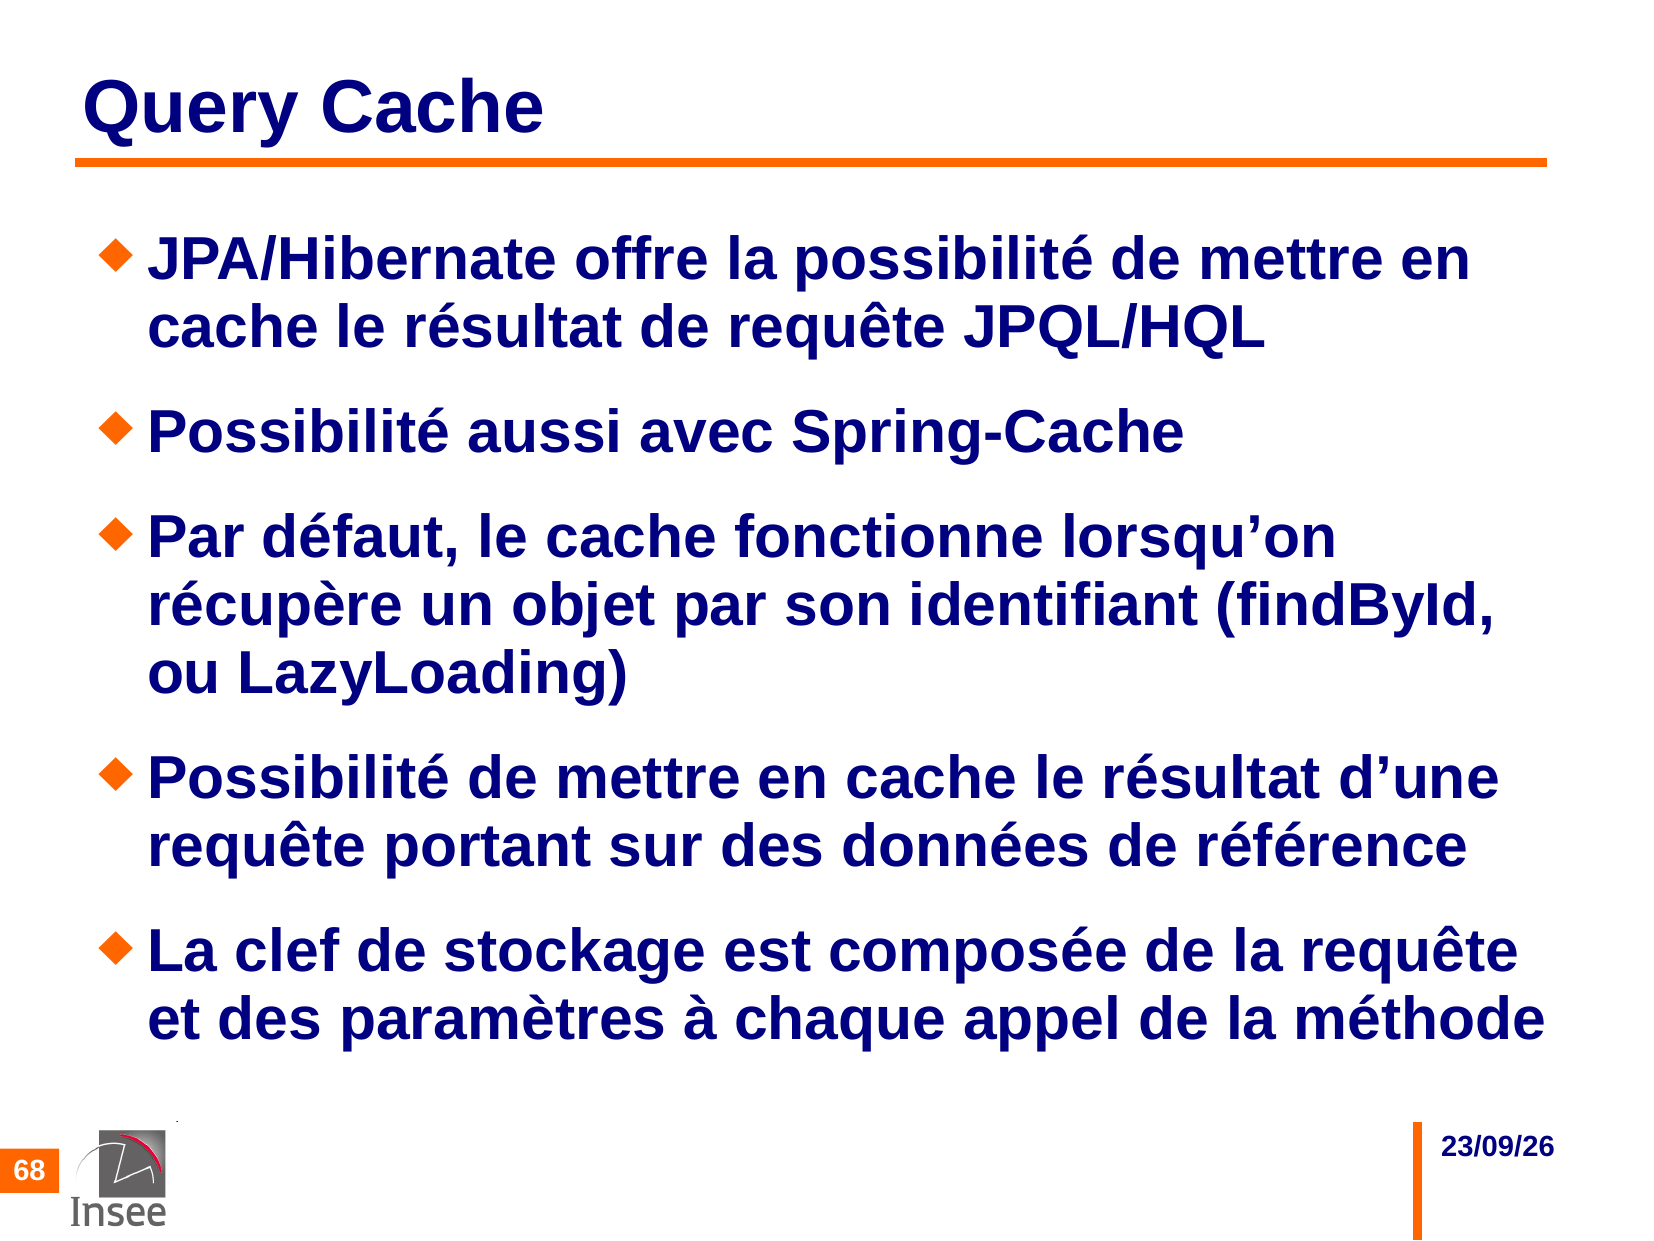

# Query Cache
JPA/Hibernate offre la possibilité de mettre en cache le résultat de requête JPQL/HQL
Possibilité aussi avec Spring-Cache
Par défaut, le cache fonctionne lorsqu’on récupère un objet par son identifiant (findById, ou LazyLoading)
Possibilité de mettre en cache le résultat d’une requête portant sur des données de référence
La clef de stockage est composée de la requête et des paramètres à chaque appel de la méthode
68